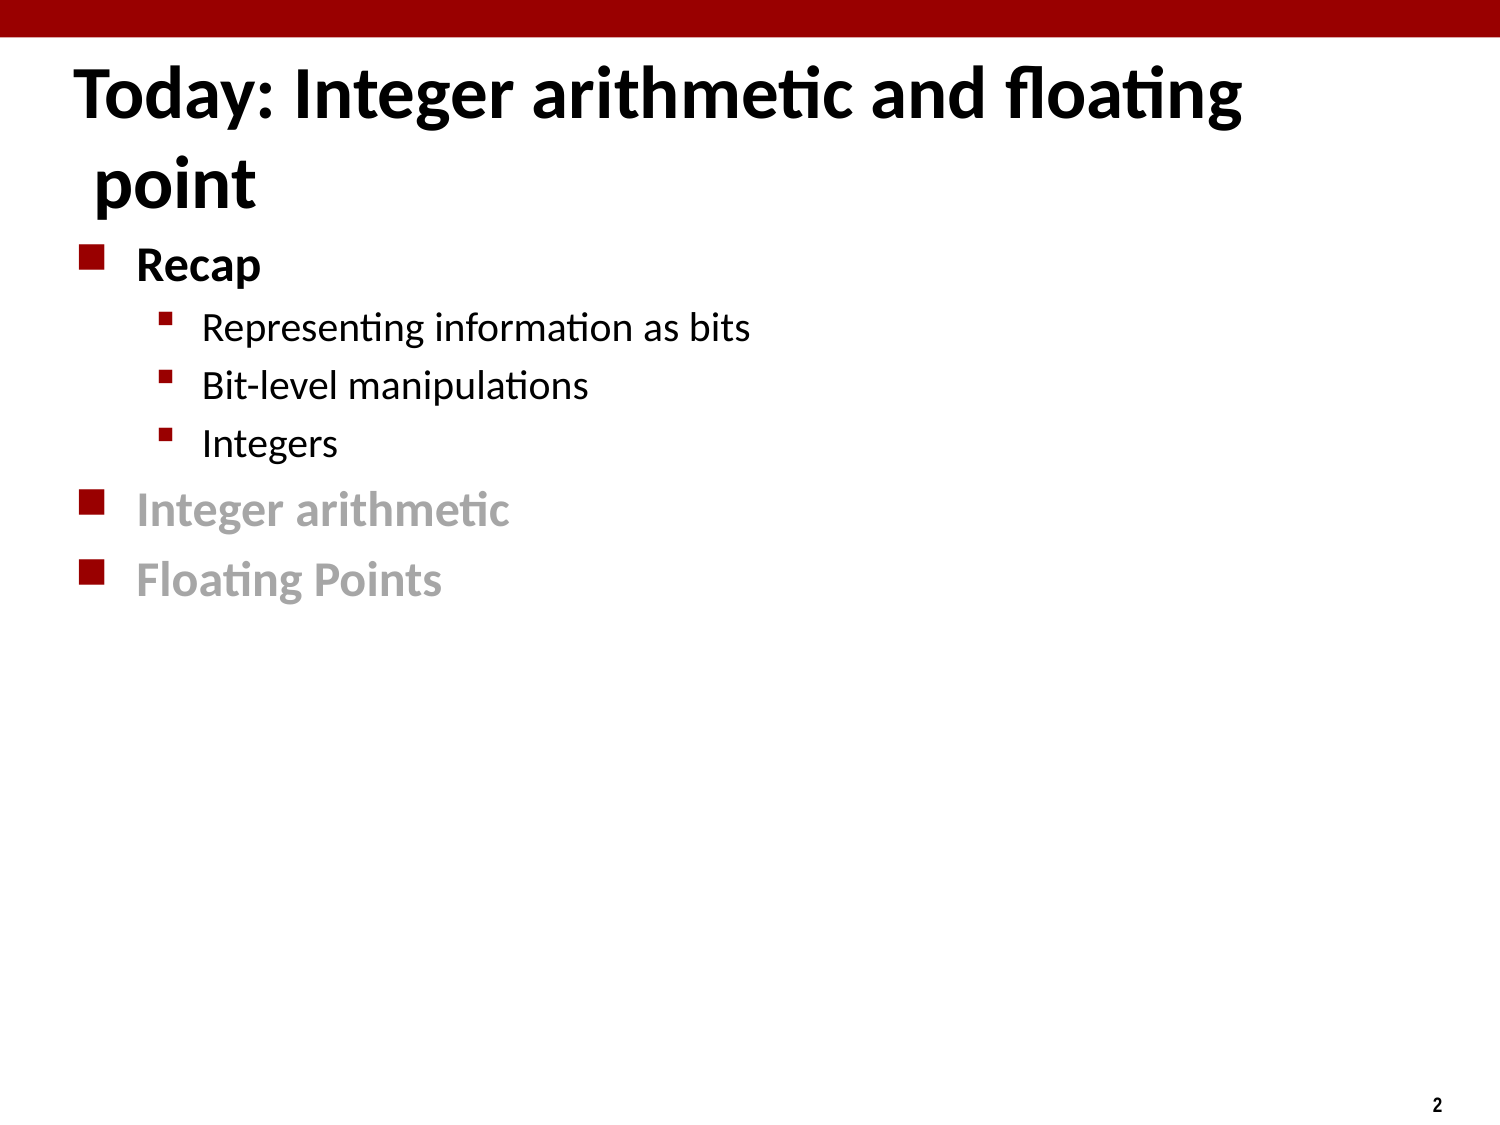

# Today: Integer arithmetic and floating point
Recap
Representing information as bits
Bit-level manipulations
Integers
Integer arithmetic
Floating Points